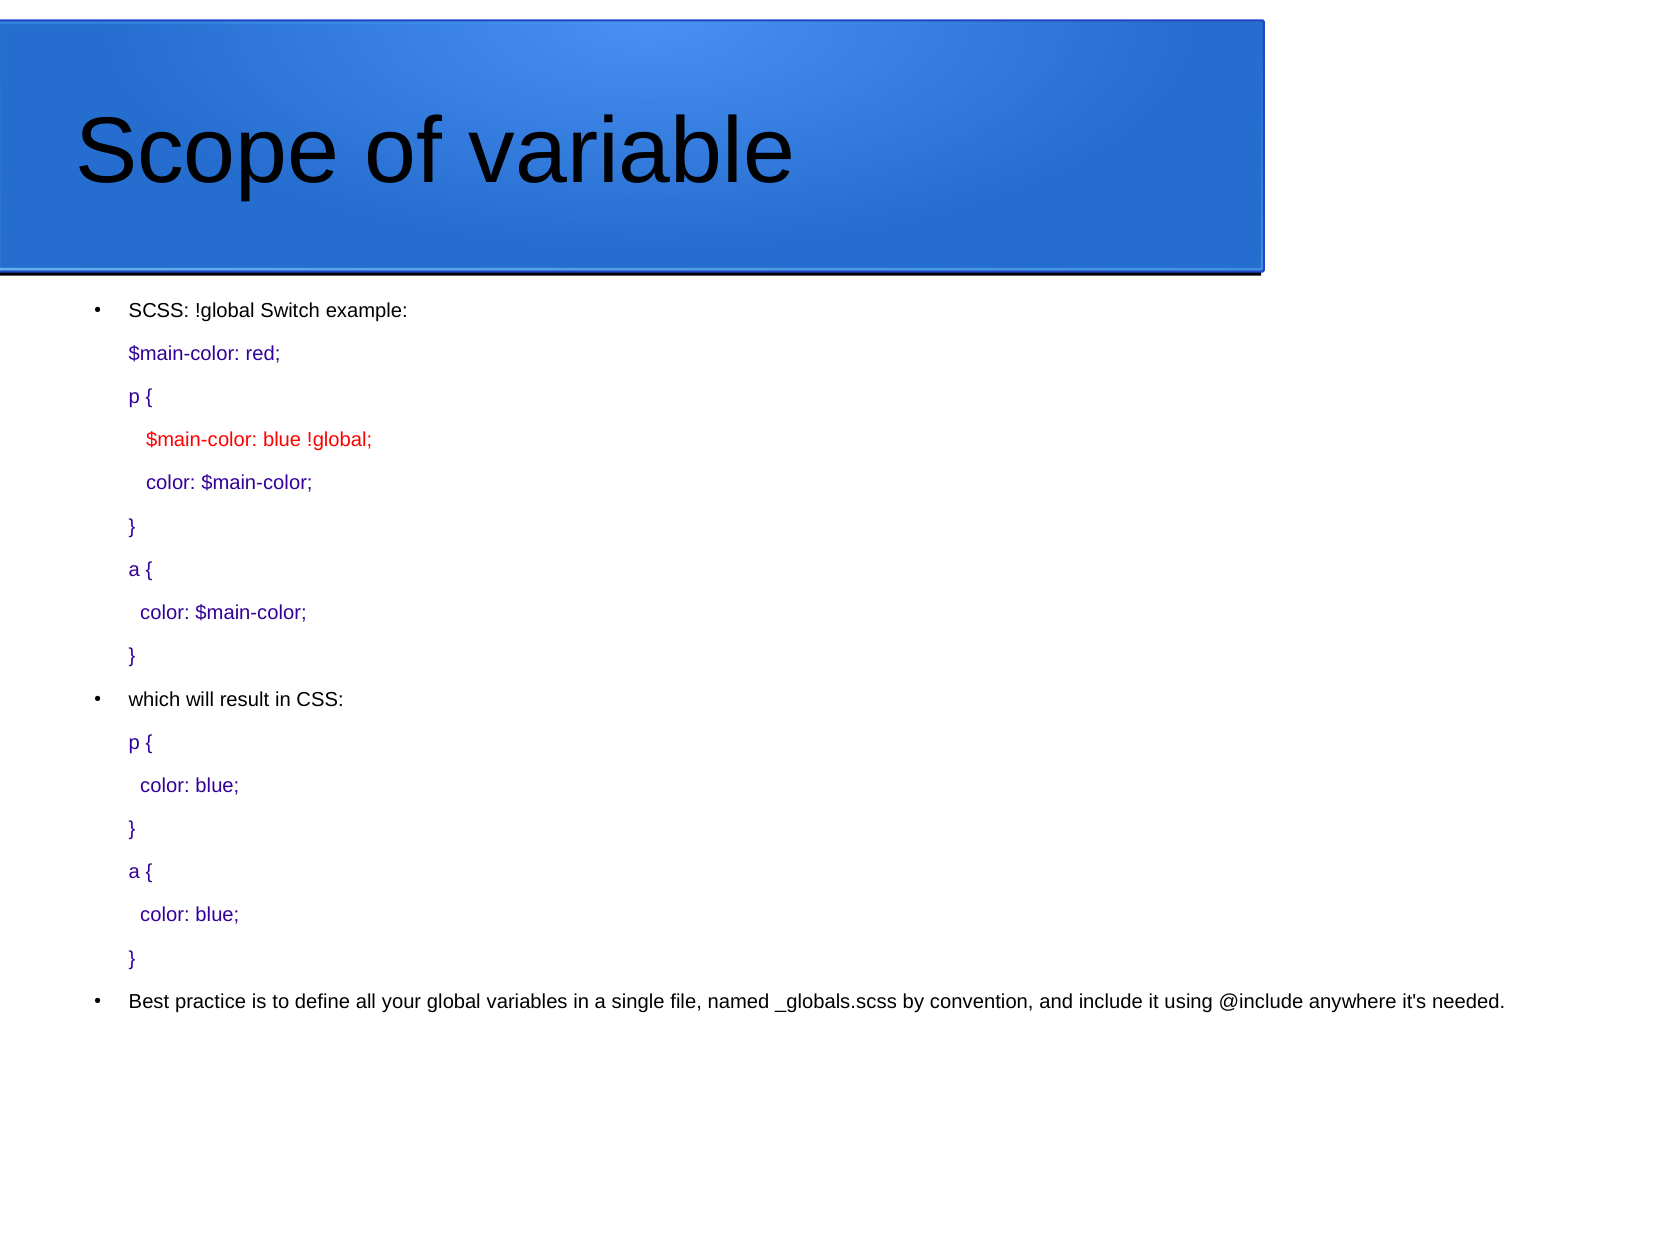

# Scope of variable
SCSS: !global Switch example:
$main-color: red;
p {
 $main-color: blue !global;
 color: $main-color;
}
a {
 color: $main-color;
}
which will result in CSS:
p {
 color: blue;
}
a {
 color: blue;
}
Best practice is to define all your global variables in a single file, named _globals.scss by convention, and include it using @include anywhere it's needed.